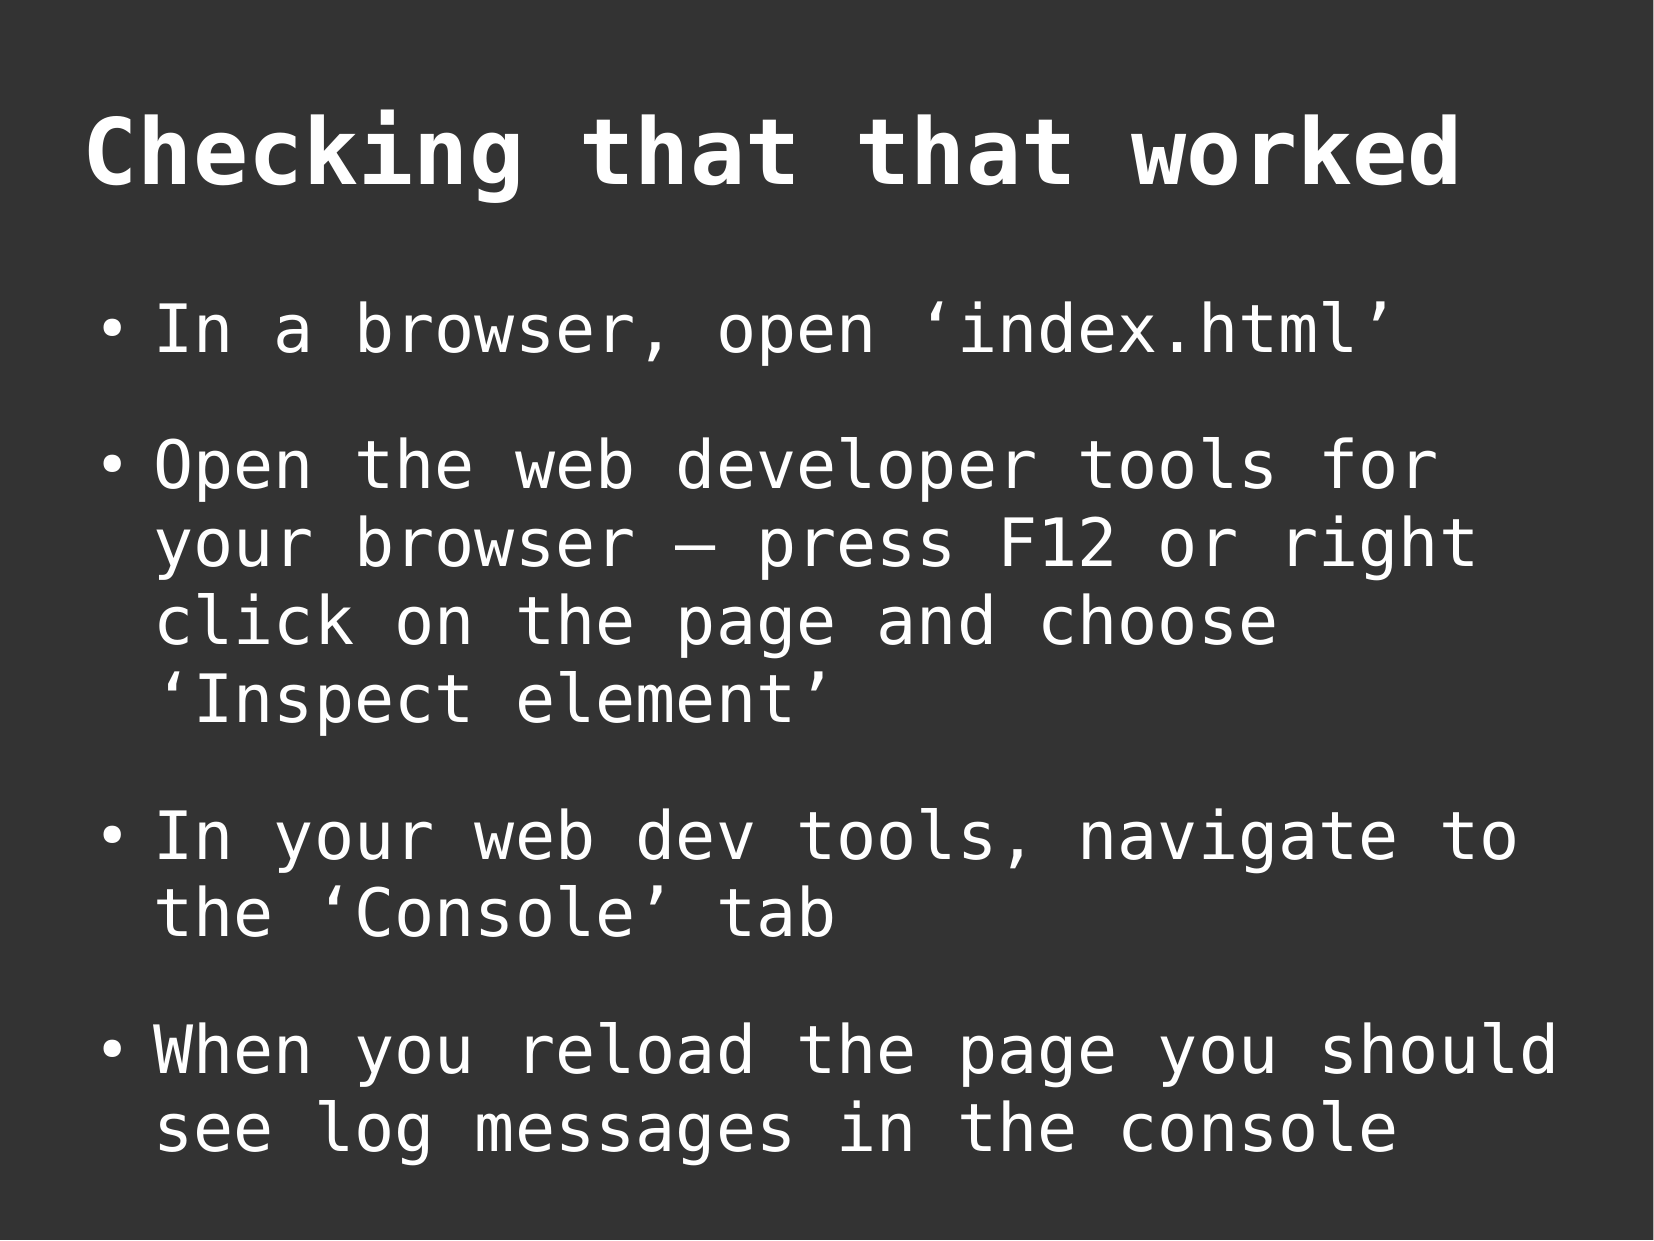

# Checking that that worked
In a browser, open ‘index.html’
Open the web developer tools for your browser – press F12 or right click on the page and choose ‘Inspect element’
In your web dev tools, navigate to the ‘Console’ tab
When you reload the page you should see log messages in the console